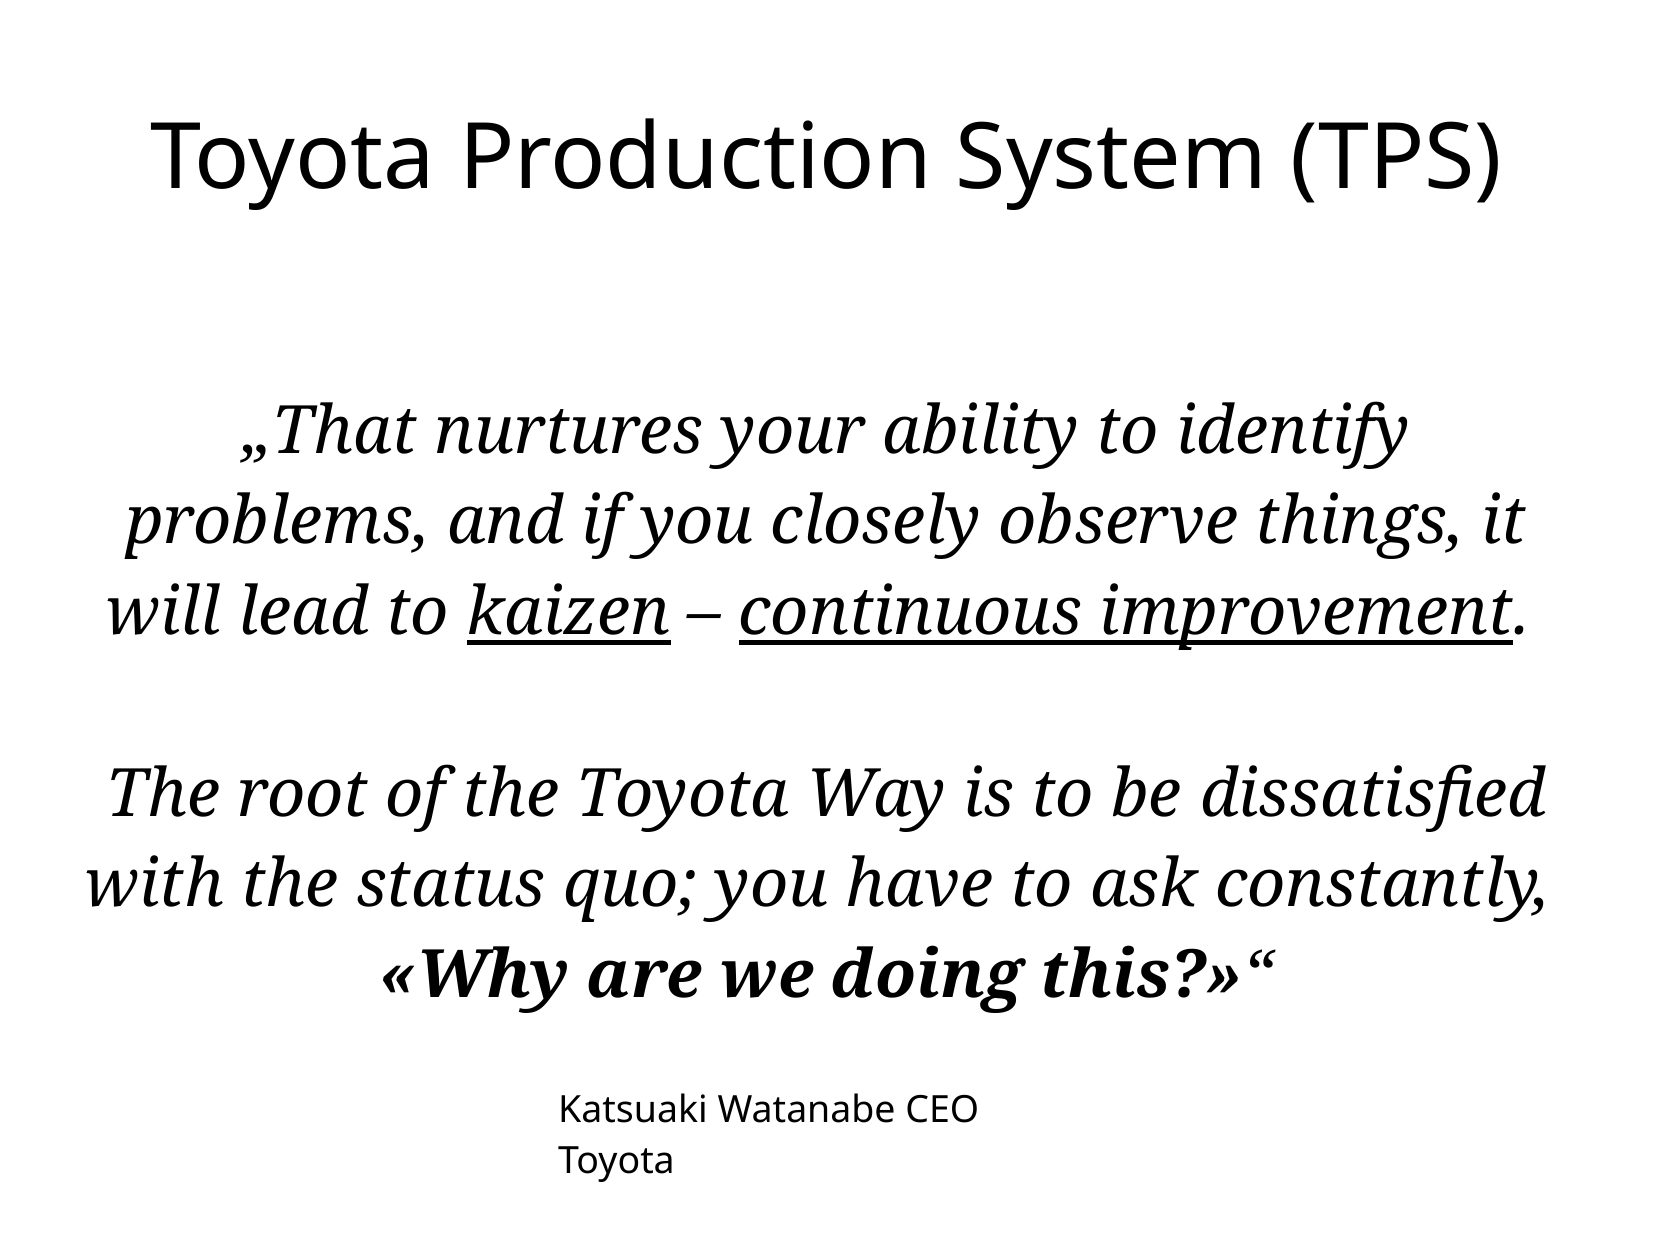

# Toyota Production System (TPS)
„That nurtures your ability to identify problems, and if you closely observe things, it will lead to kaizen – continuous improvement.
The root of the Toyota Way is to be dissatisfied with the status quo; you have to ask constantly,
«Why are we doing this?»“
Katsuaki Watanabe CEO Toyota